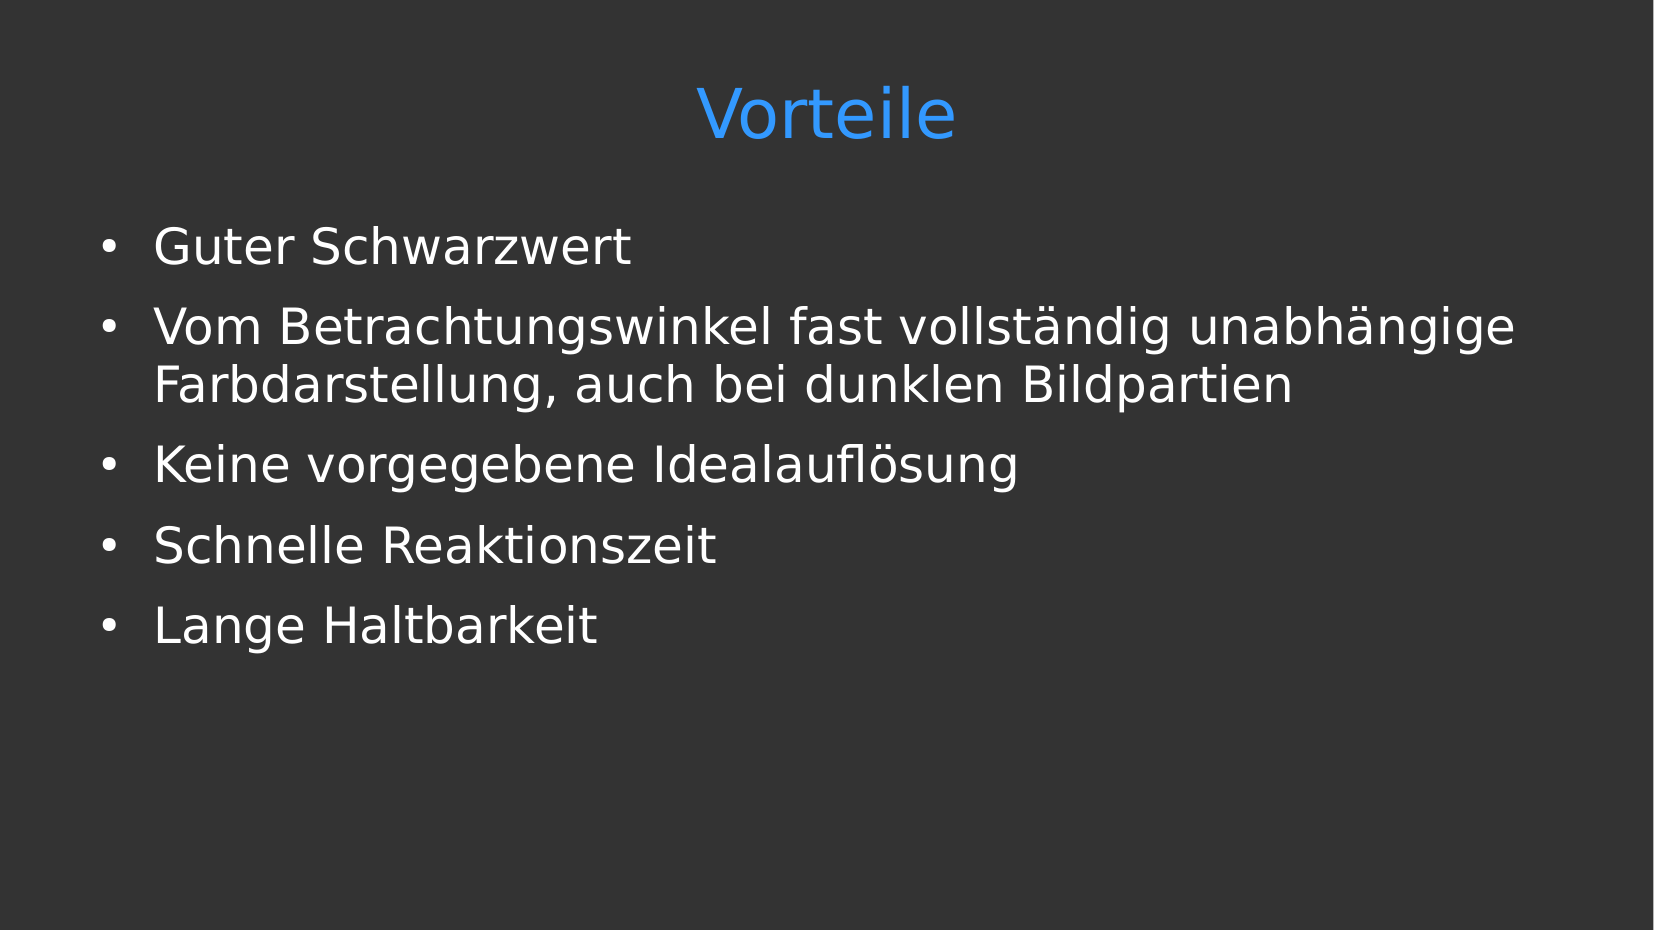

# Vorteile
Guter Schwarzwert
Vom Betrachtungswinkel fast vollständig unabhängige Farbdarstellung, auch bei dunklen Bildpartien
Keine vorgegebene Idealauflösung
Schnelle Reaktionszeit
Lange Haltbarkeit